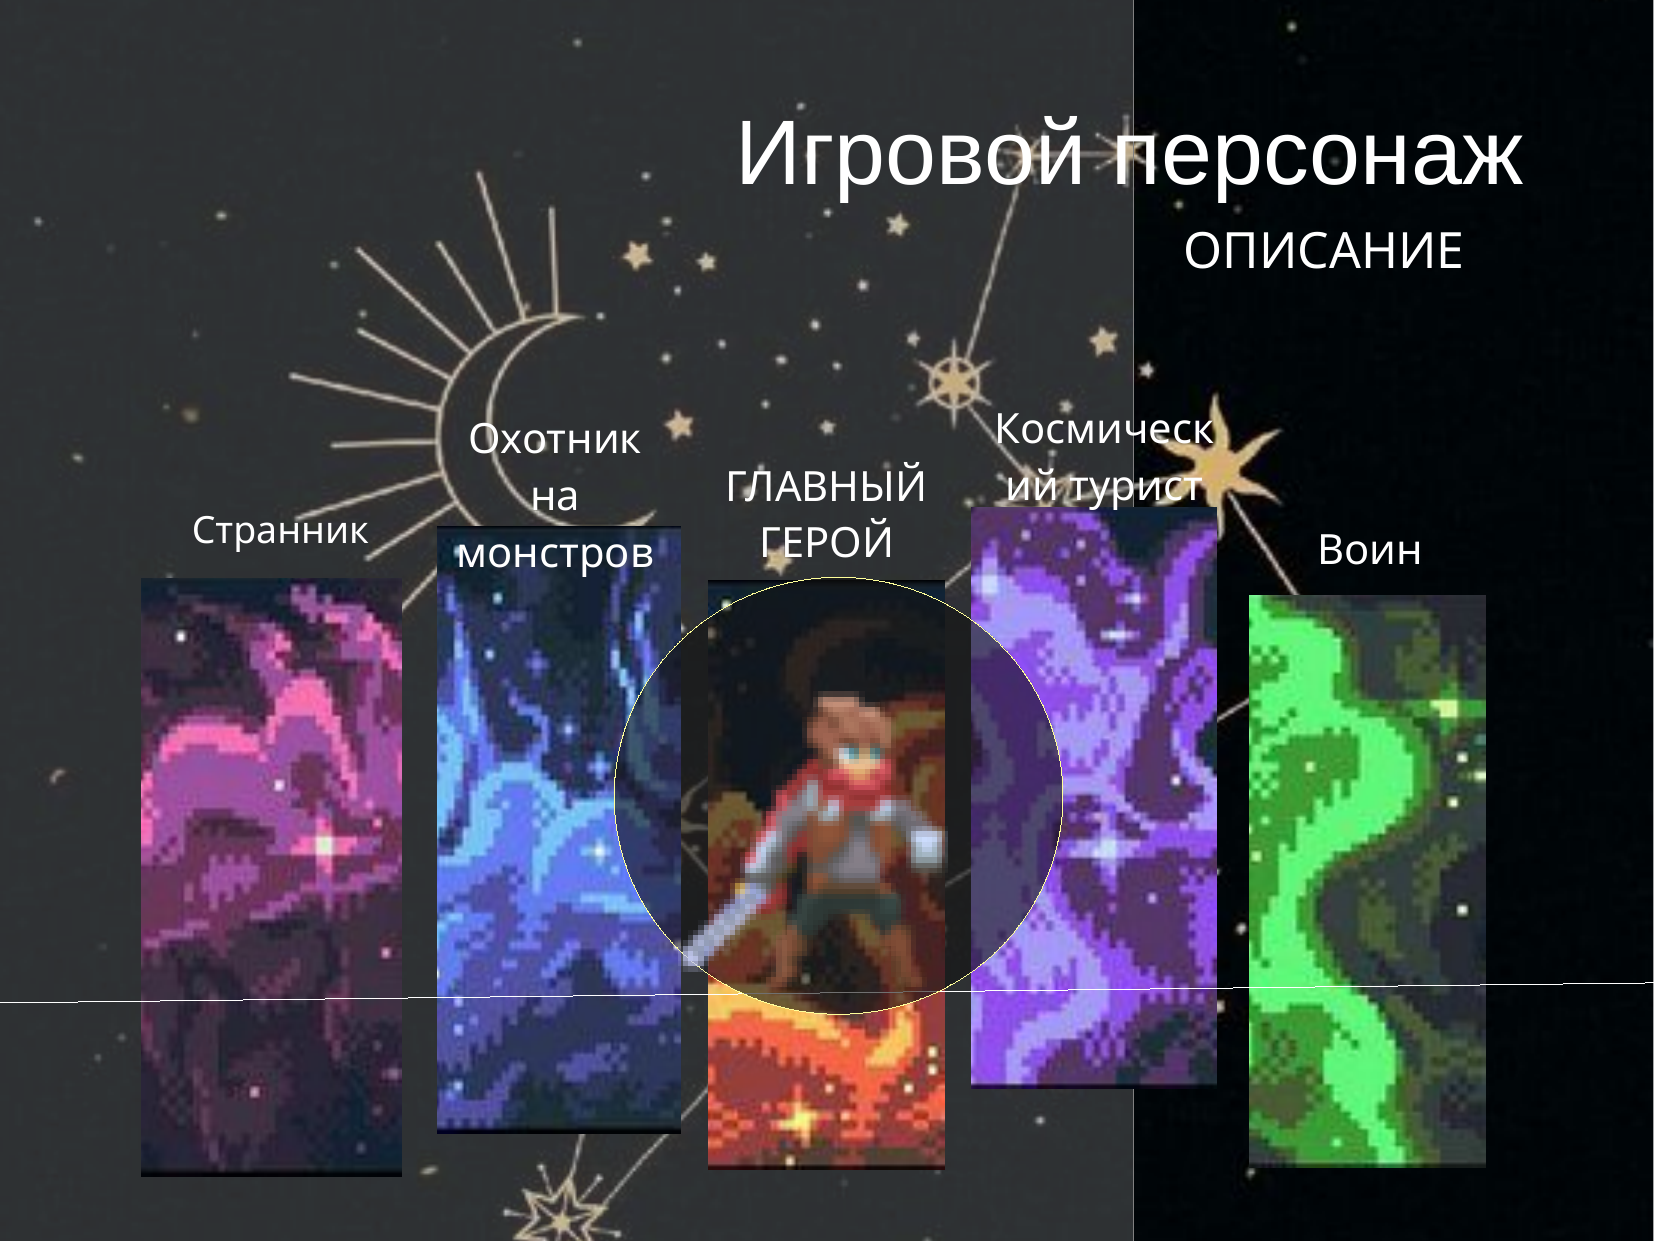

Игровой персонаж
ОПИСАНИЕ
Космический турист
Охотник на монстров
ГЛАВНЫЙ ГЕРОЙ
Странник
Воин